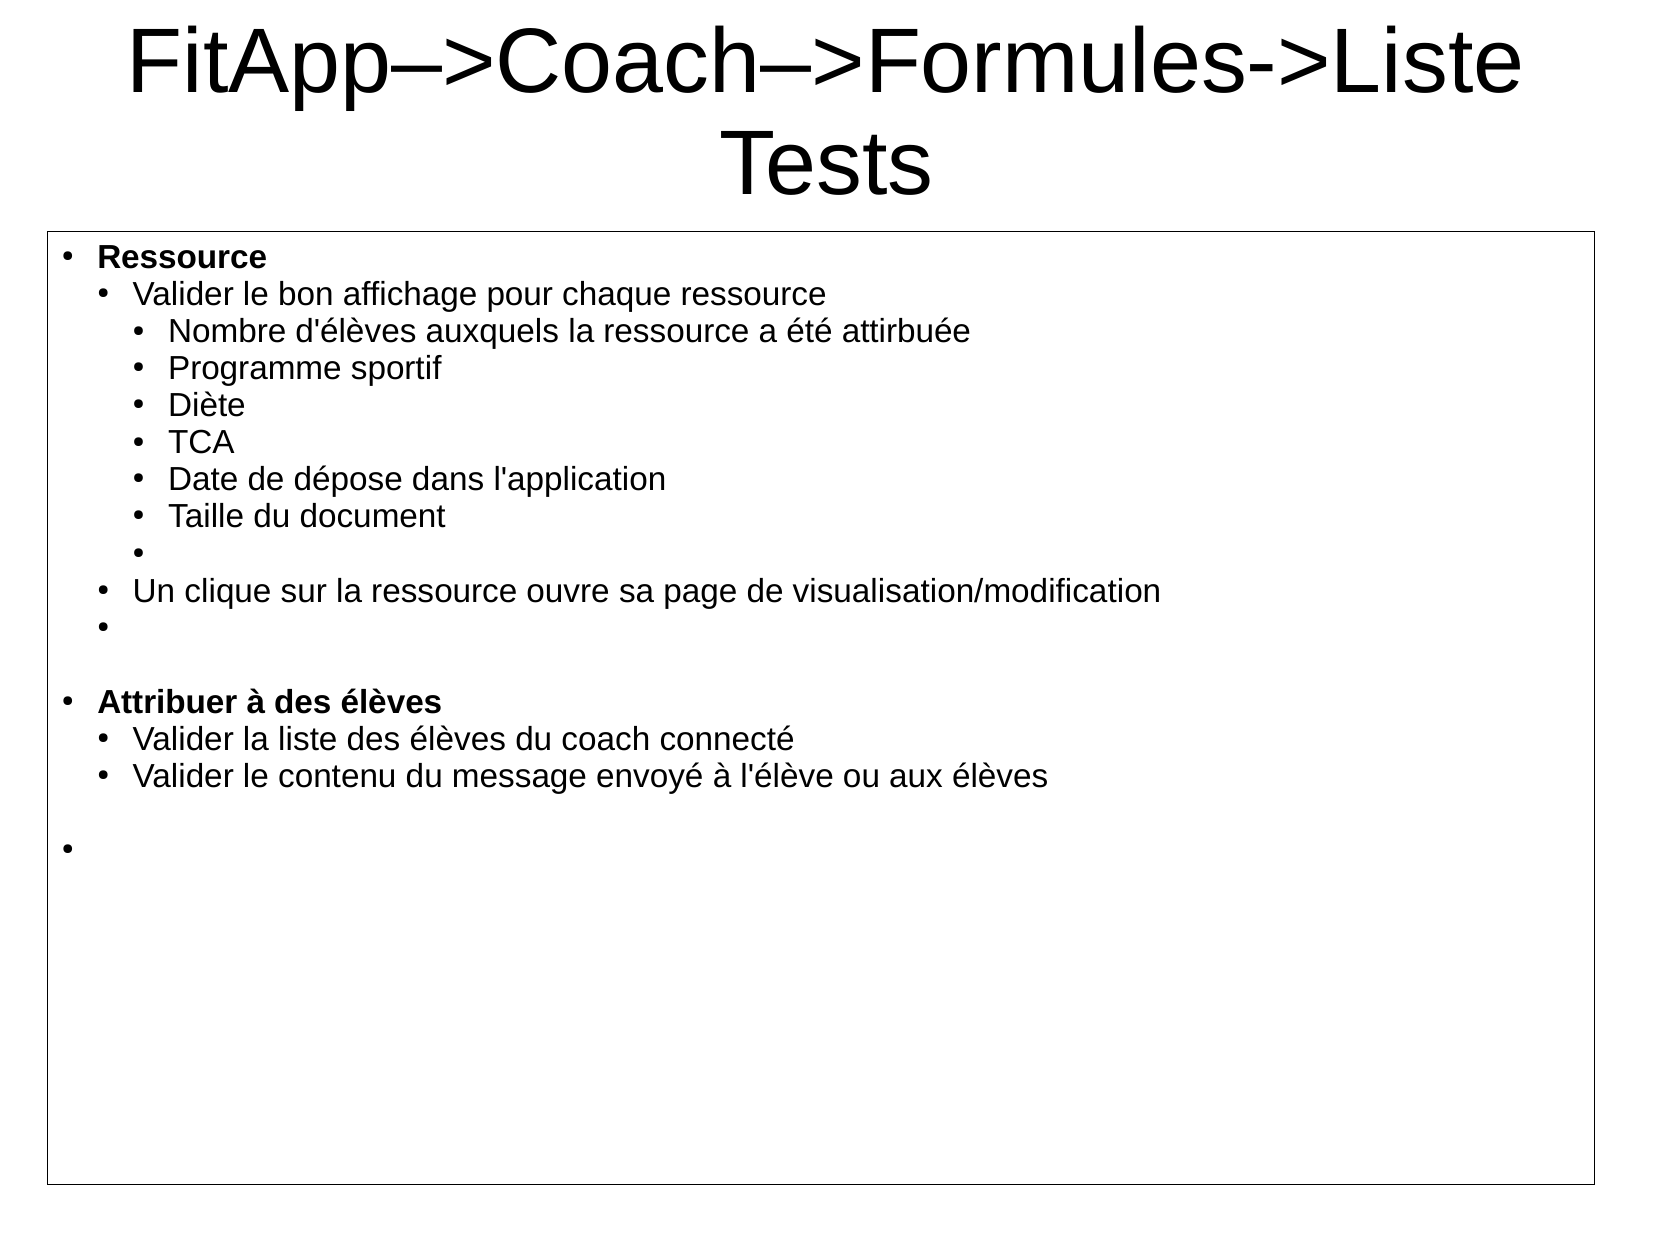

# FitApp–>Coach–>Formules->Liste Tests
Ressource
Valider le bon affichage pour chaque ressource
Nombre d'élèves auxquels la ressource a été attirbuée
Programme sportif
Diète
TCA
Date de dépose dans l'application
Taille du document
Un clique sur la ressource ouvre sa page de visualisation/modification
Attribuer à des élèves
Valider la liste des élèves du coach connecté
Valider le contenu du message envoyé à l'élève ou aux élèves